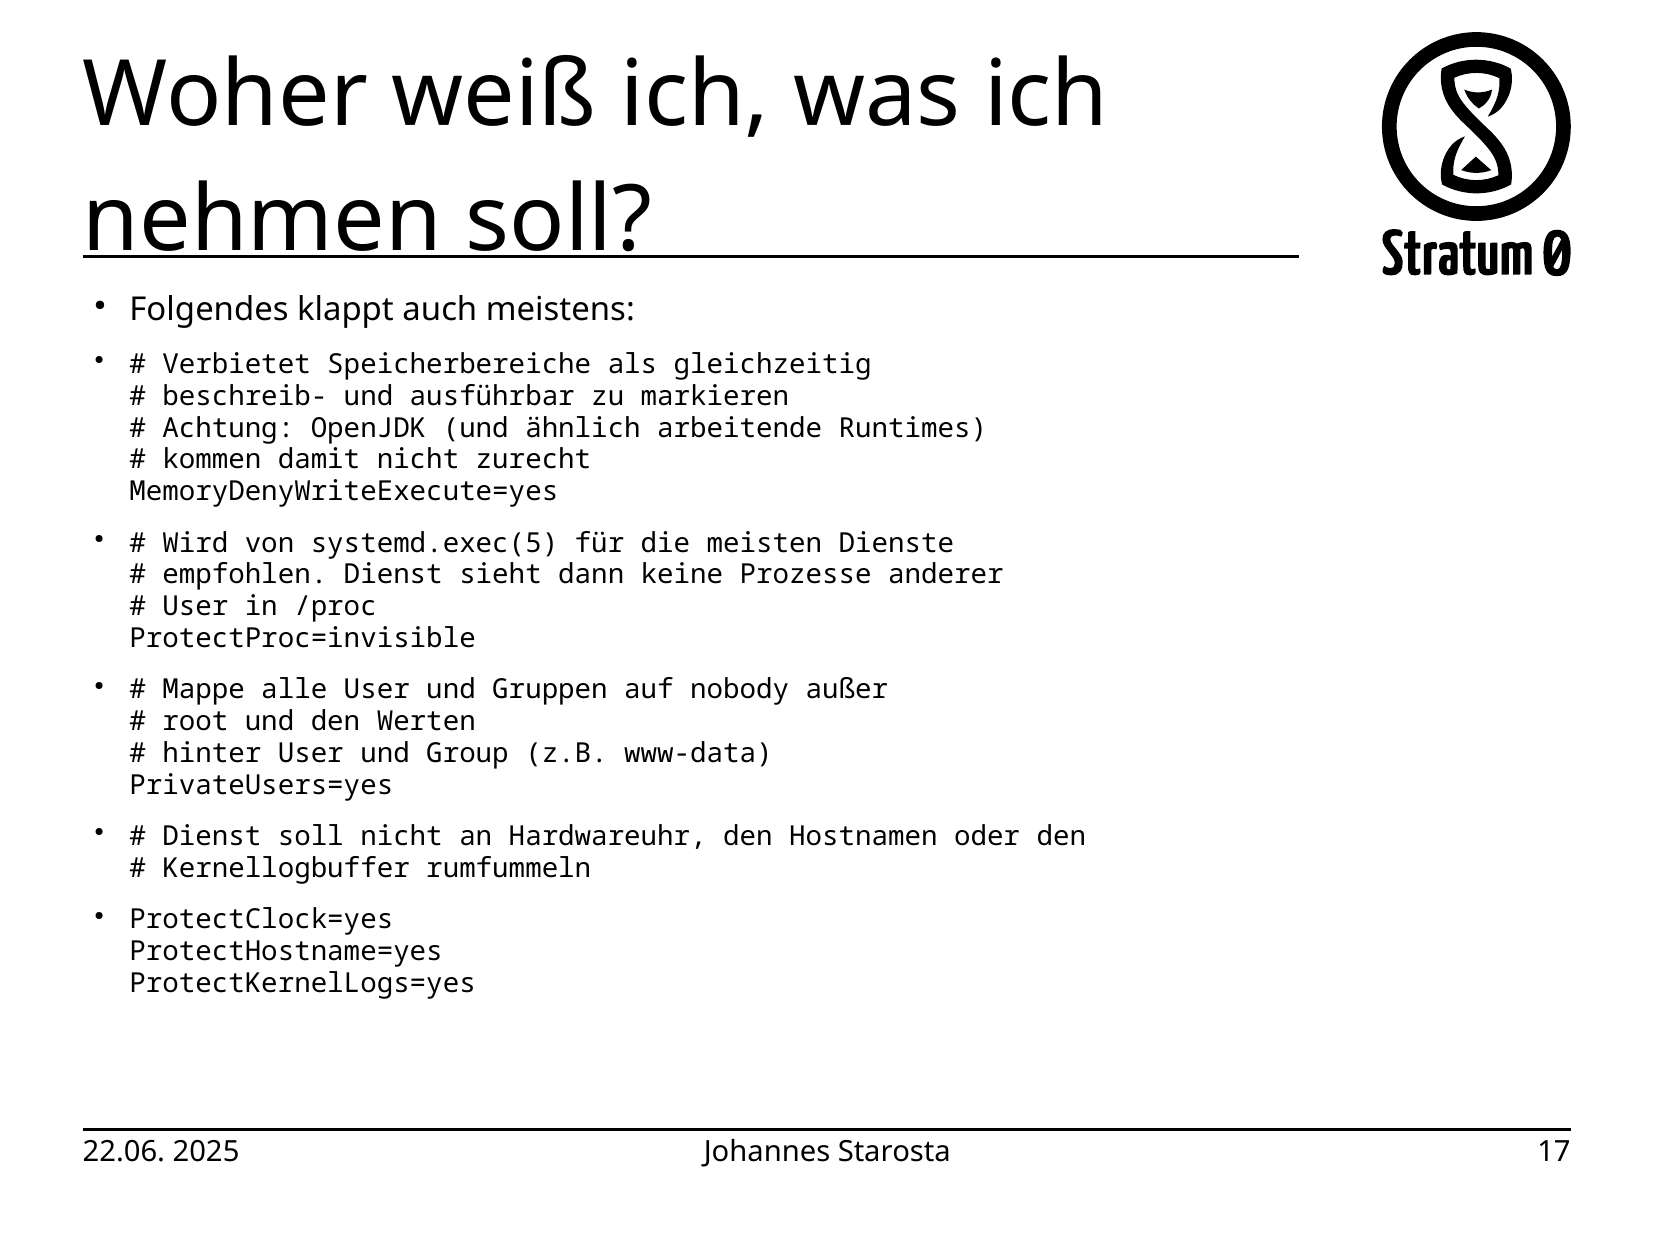

# Woher weiß ich, was ich nehmen soll?
Folgendes klappt auch meistens:
# Verbietet Speicherbereiche als gleichzeitig # beschreib- und ausführbar zu markieren # Achtung: OpenJDK (und ähnlich arbeitende Runtimes) # kommen damit nicht zurecht MemoryDenyWriteExecute=yes
# Wird von systemd.exec(5) für die meisten Dienste # empfohlen. Dienst sieht dann keine Prozesse anderer # User in /proc ProtectProc=invisible
# Mappe alle User und Gruppen auf nobody außer # root und den Werten # hinter User und Group (z.B. www-data) PrivateUsers=yes
# Dienst soll nicht an Hardwareuhr, den Hostnamen oder den # Kernellogbuffer rumfummeln
ProtectClock=yes
ProtectHostname=yes
ProtectKernelLogs=yes
Chrissi^
17